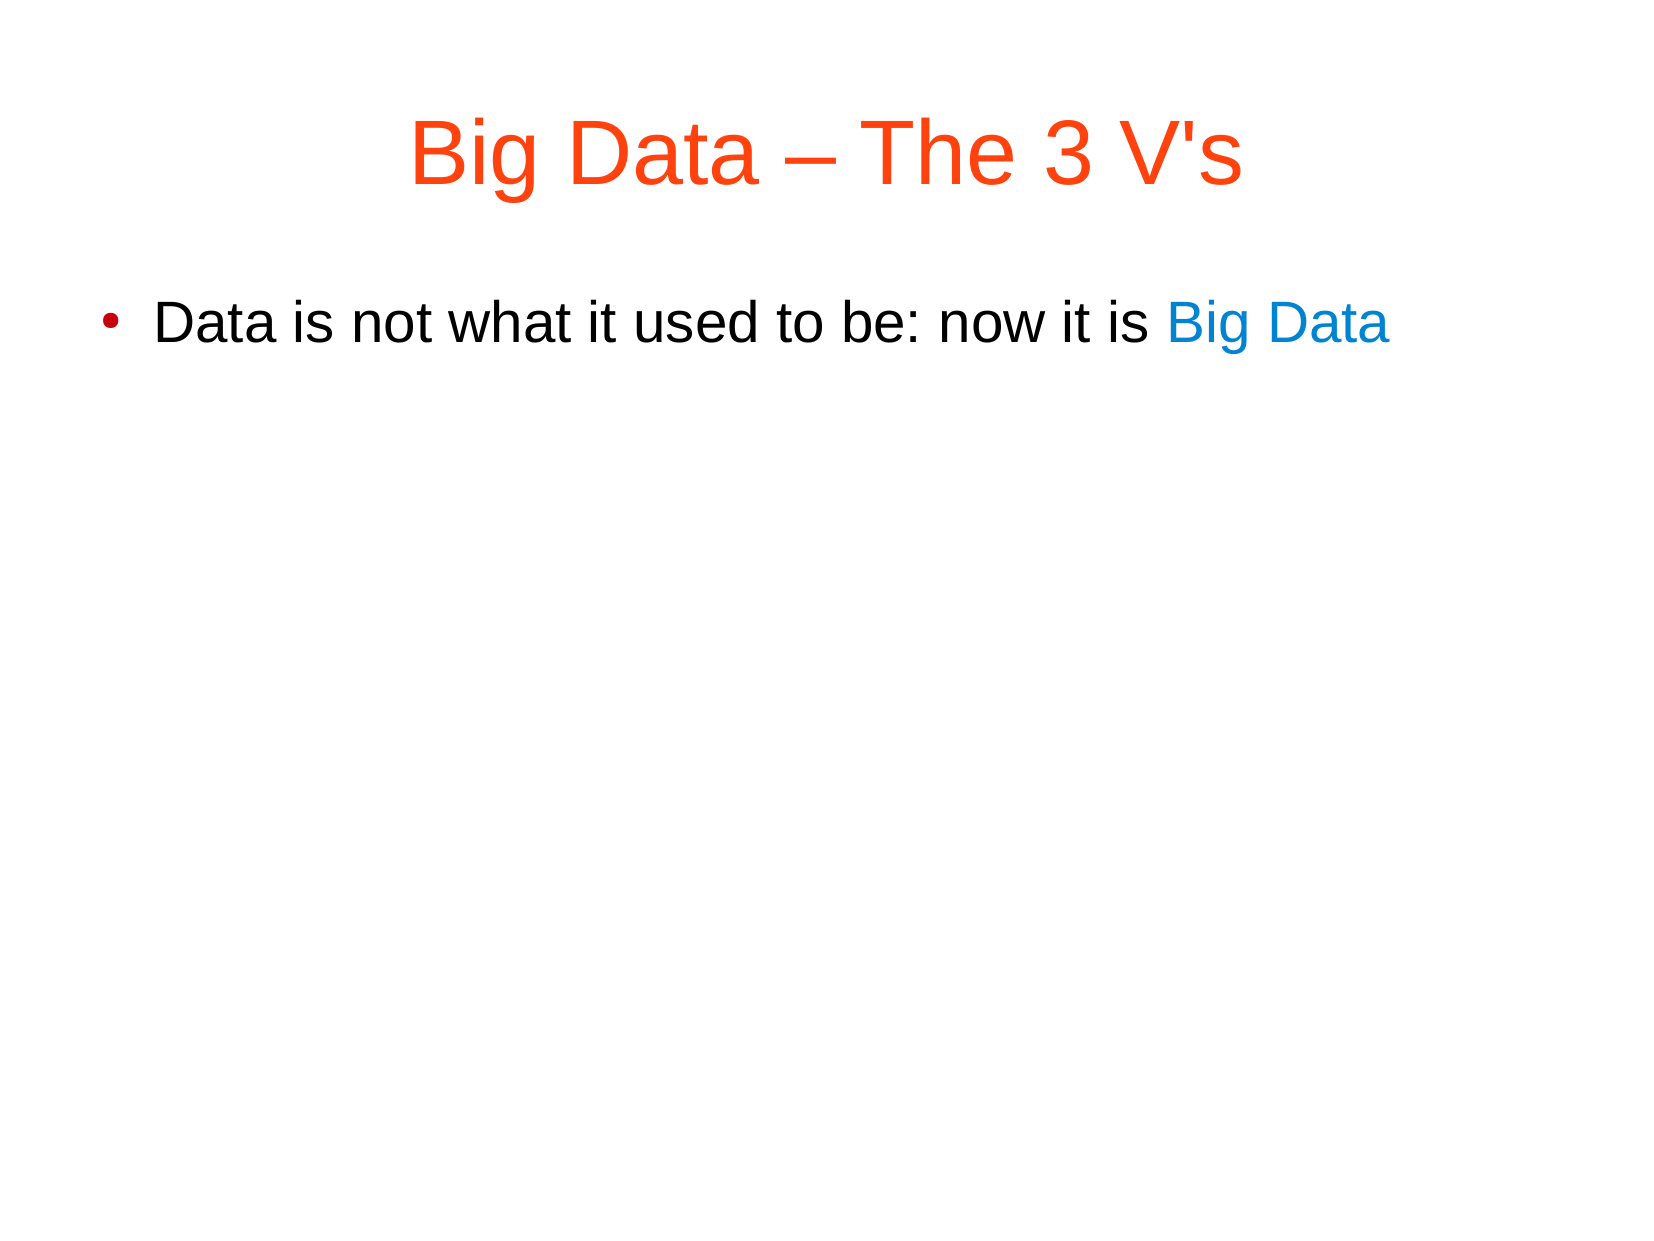

# Big Data – The 3 V's
Data is not what it used to be: now it is Big Data